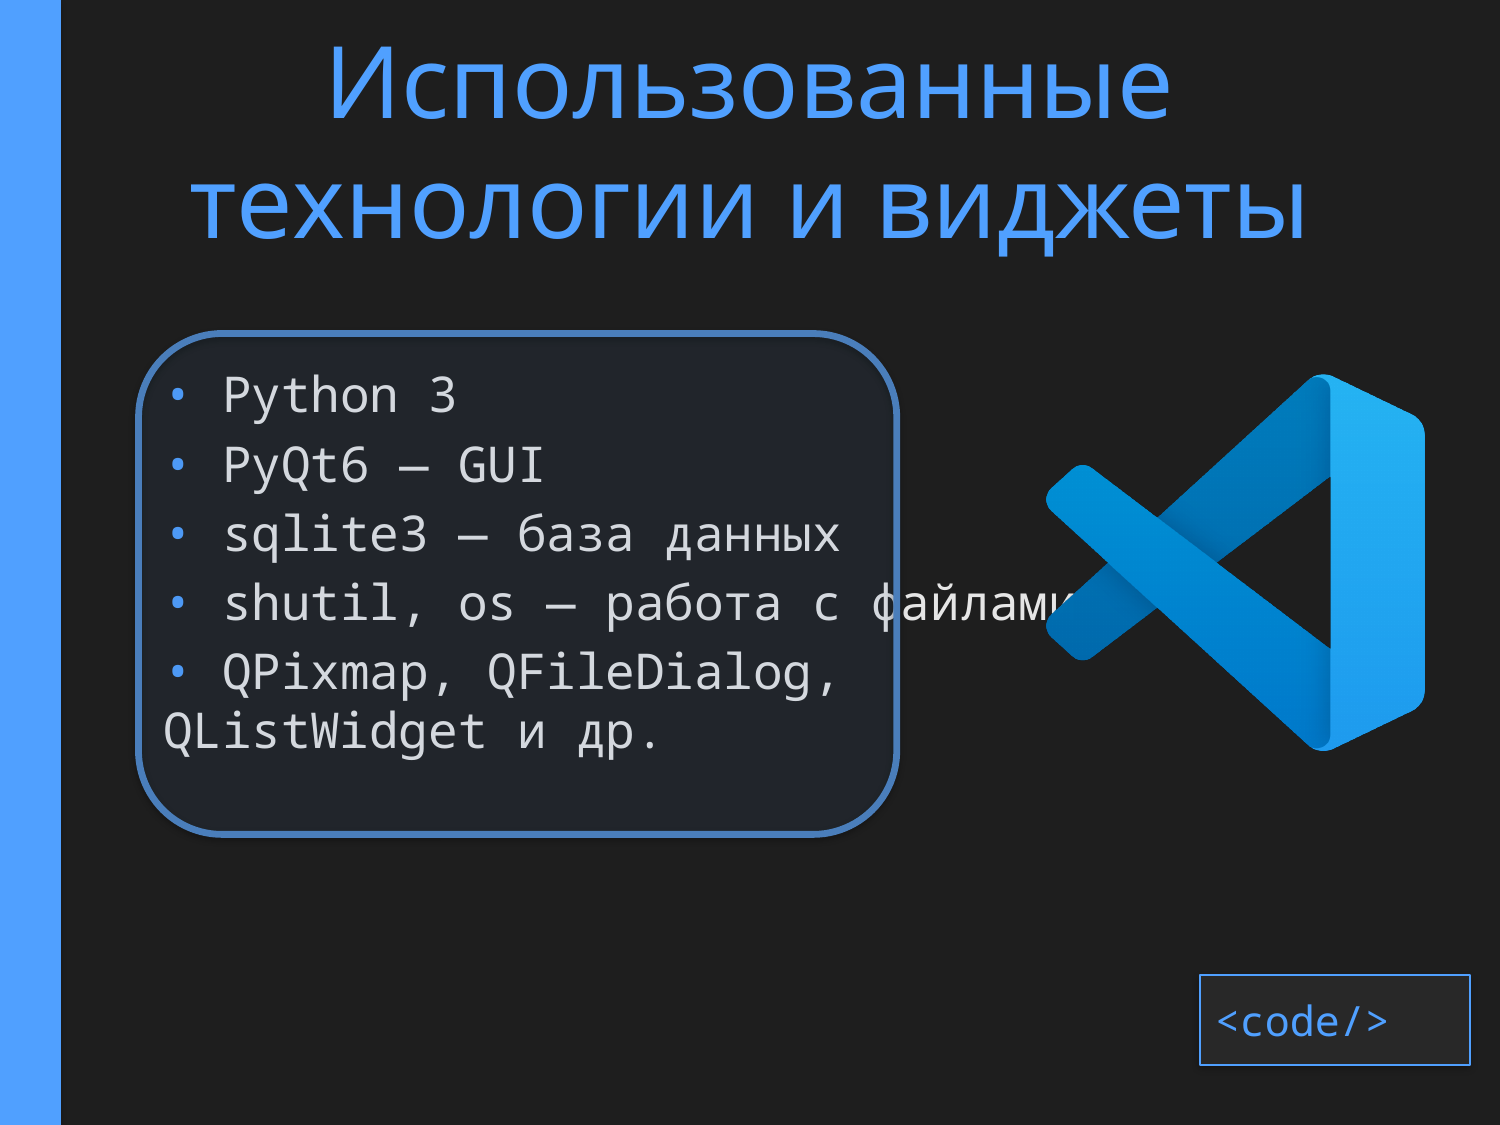

# Использованные технологии и виджеты
• Python 3
• PyQt6 — GUI
• sqlite3 — база данных
• shutil, os — работа с файлами
• QPixmap, QFileDialog, QListWidget и др.
<code/>